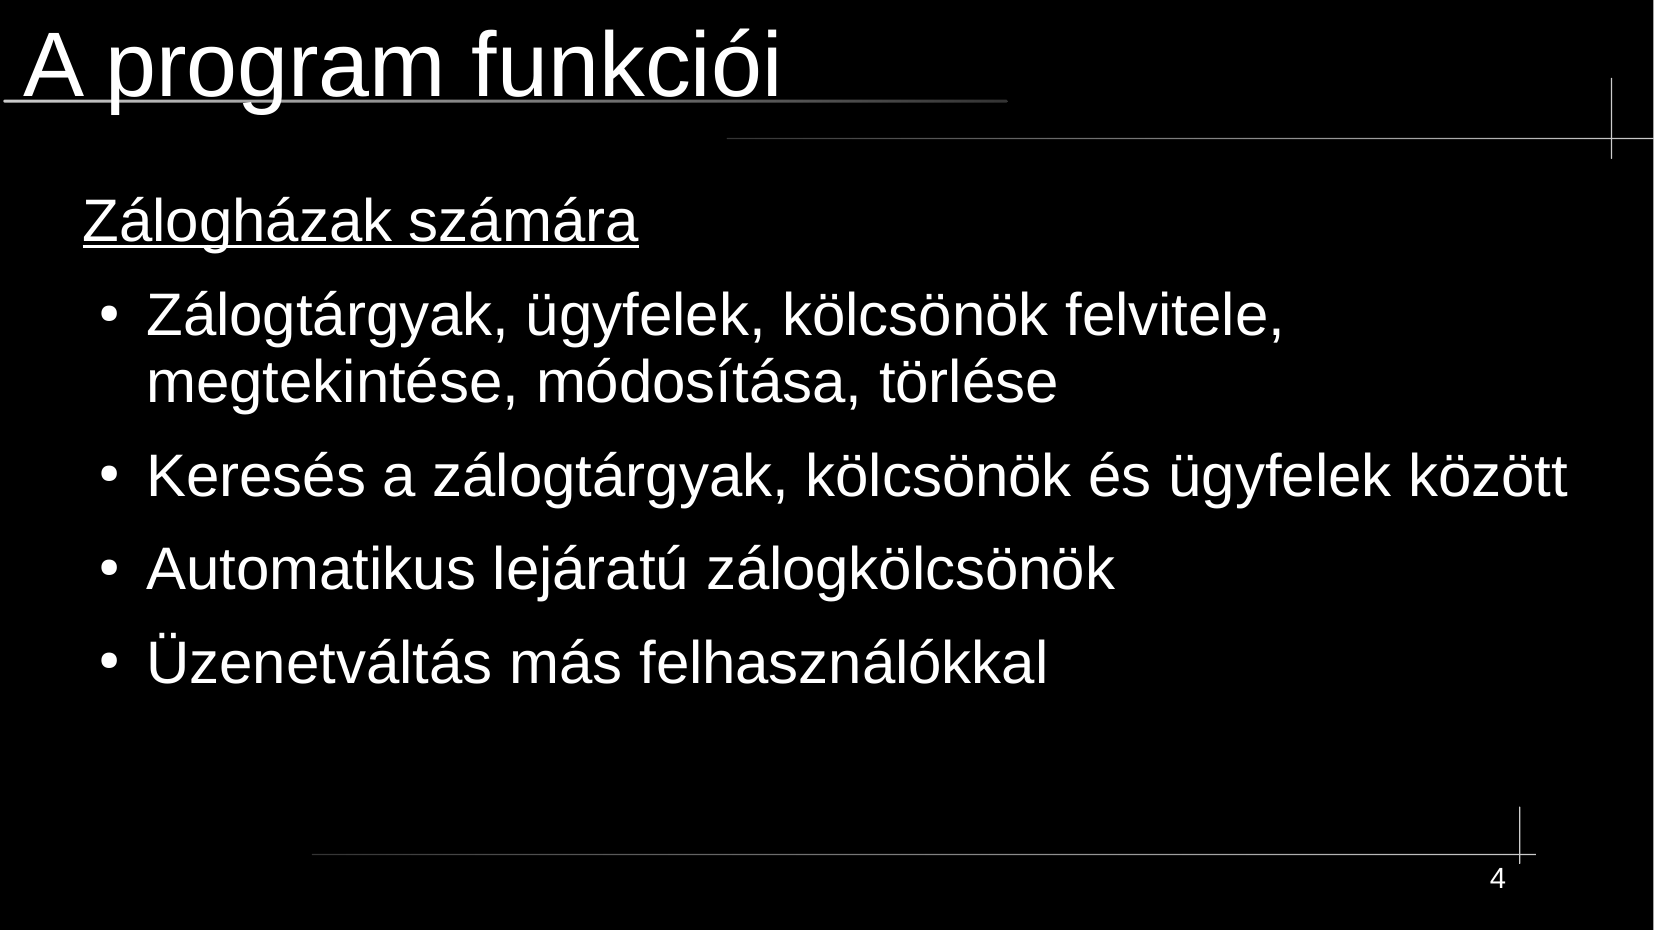

# A program funkciói
Zálogházak számára
Zálogtárgyak, ügyfelek, kölcsönök felvitele, megtekintése, módosítása, törlése
Keresés a zálogtárgyak, kölcsönök és ügyfelek között
Automatikus lejáratú zálogkölcsönök
Üzenetváltás más felhasználókkal
4